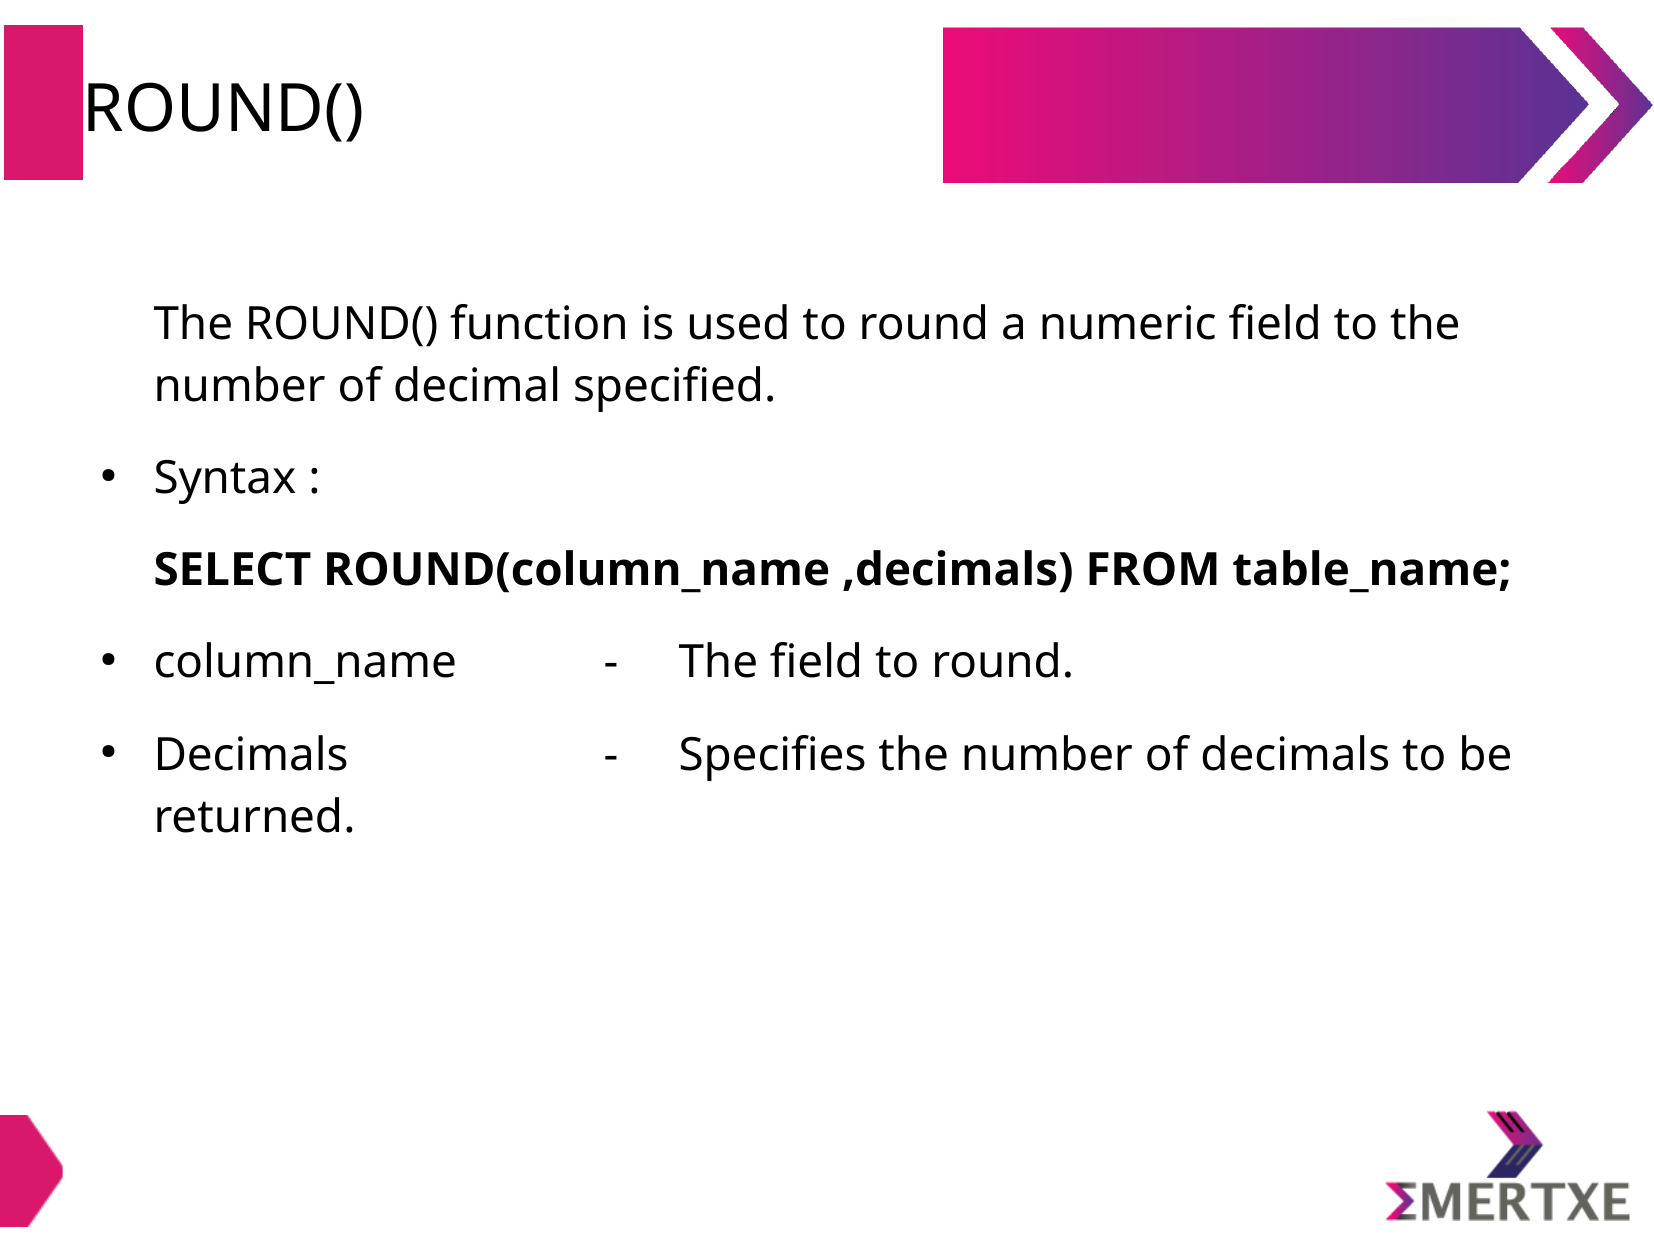

# ROUND()
The ROUND() function is used to round a numeric field to the number of decimal specified.
Syntax :
SELECT ROUND(column_name ,decimals) FROM table_name;
column_name		- 	The field to round.
Decimals				- 	Specifies the number of decimals to be returned.